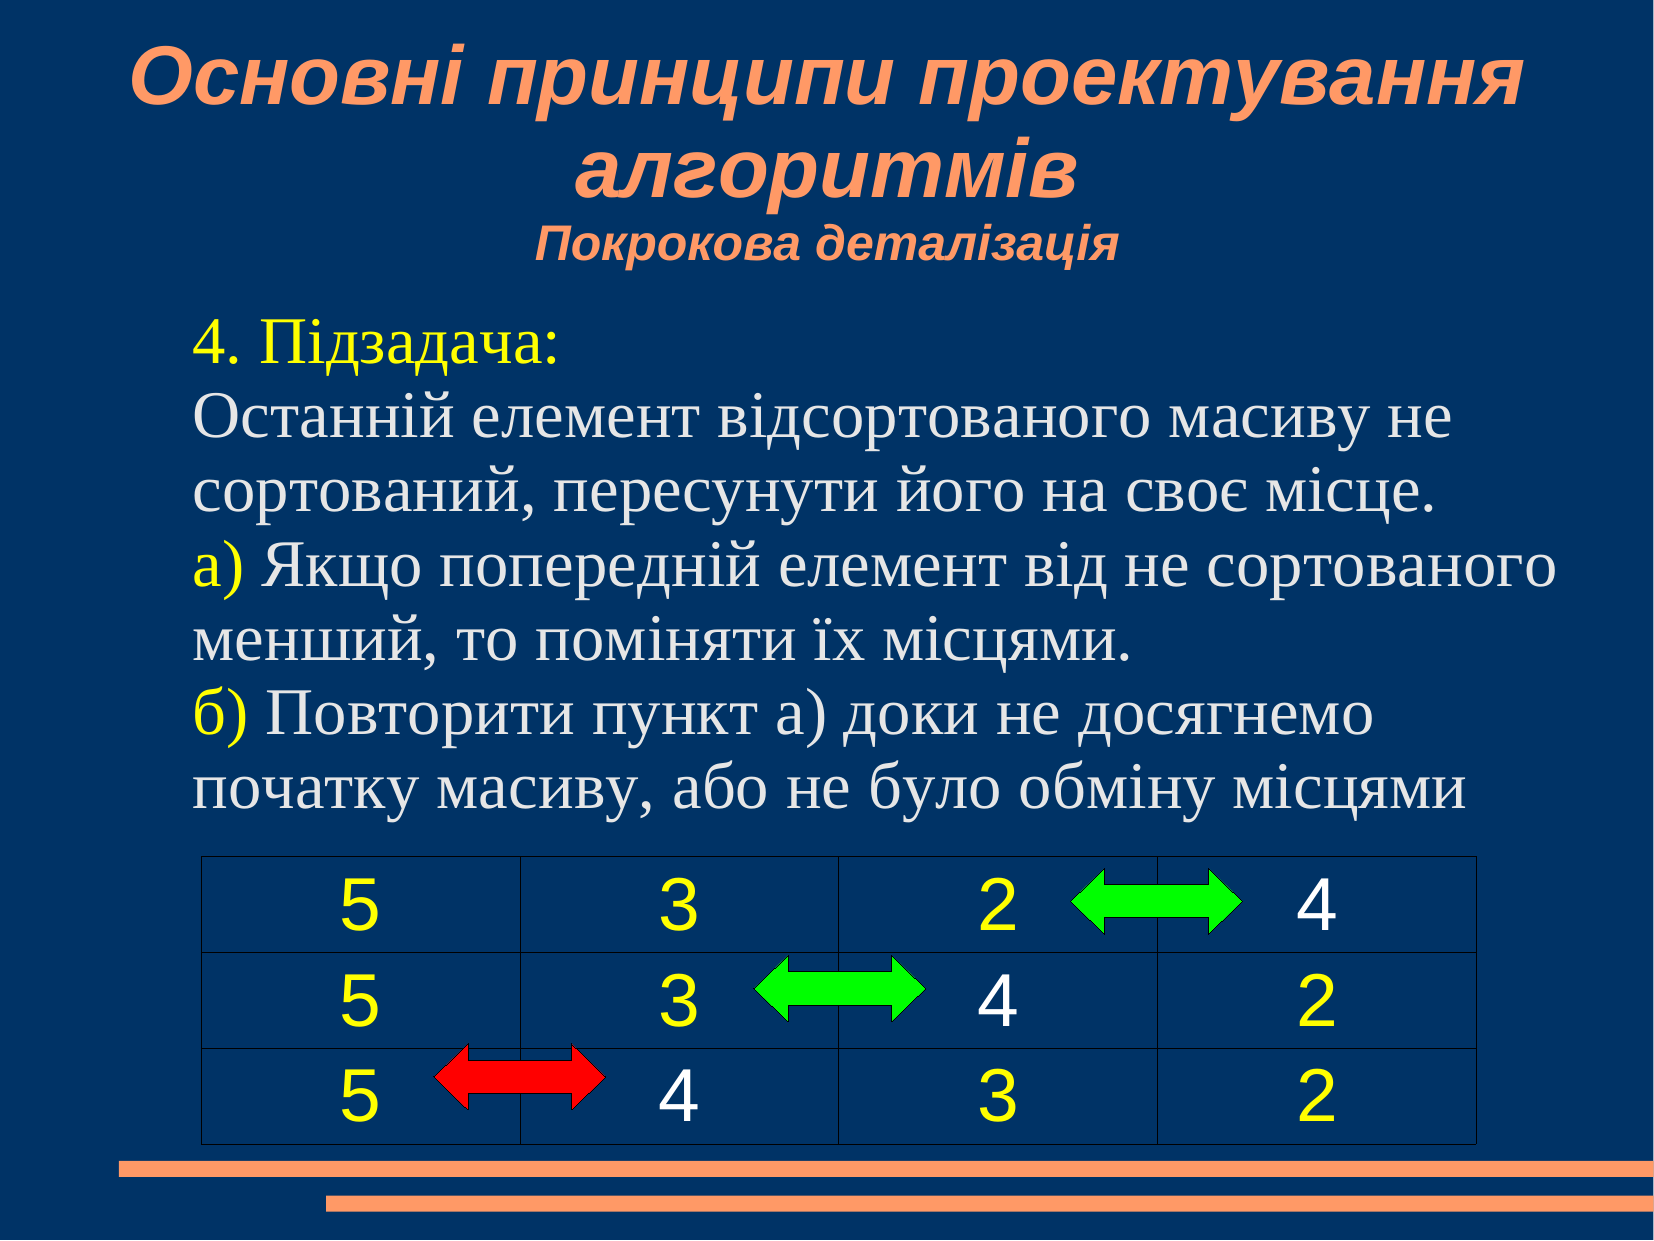

# Основні принципи проектування алгоритмів Покрокова деталізація
4. Підзадача:
Останній елемент відсортованого масиву не сортований, пересунути його на своє місце.
а) Якщо попередній елемент від не сортованого менший, то поміняти їх місцями.
б) Повторити пункт а) доки не досягнемо початку масиву, або не було обміну місцями
| 5 | 3 | 2 | 4 |
| --- | --- | --- | --- |
| 5 | 3 | 4 | 2 |
| 5 | 4 | 3 | 2 |